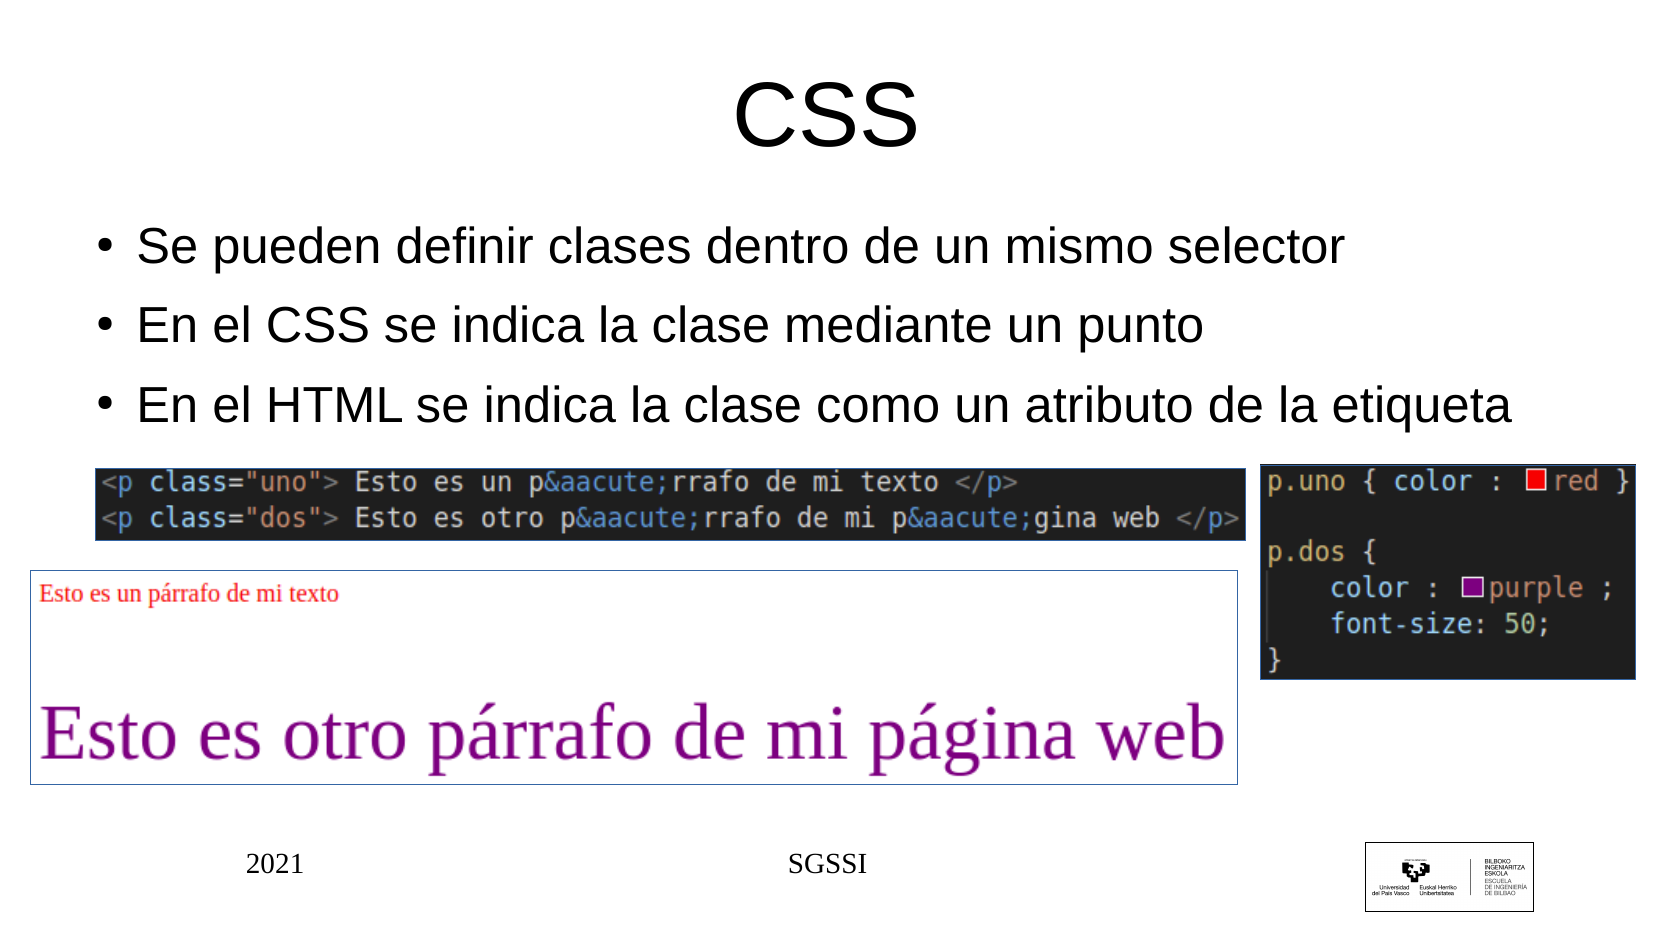

# CSS
Se pueden definir clases dentro de un mismo selector
En el CSS se indica la clase mediante un punto
En el HTML se indica la clase como un atributo de la etiqueta